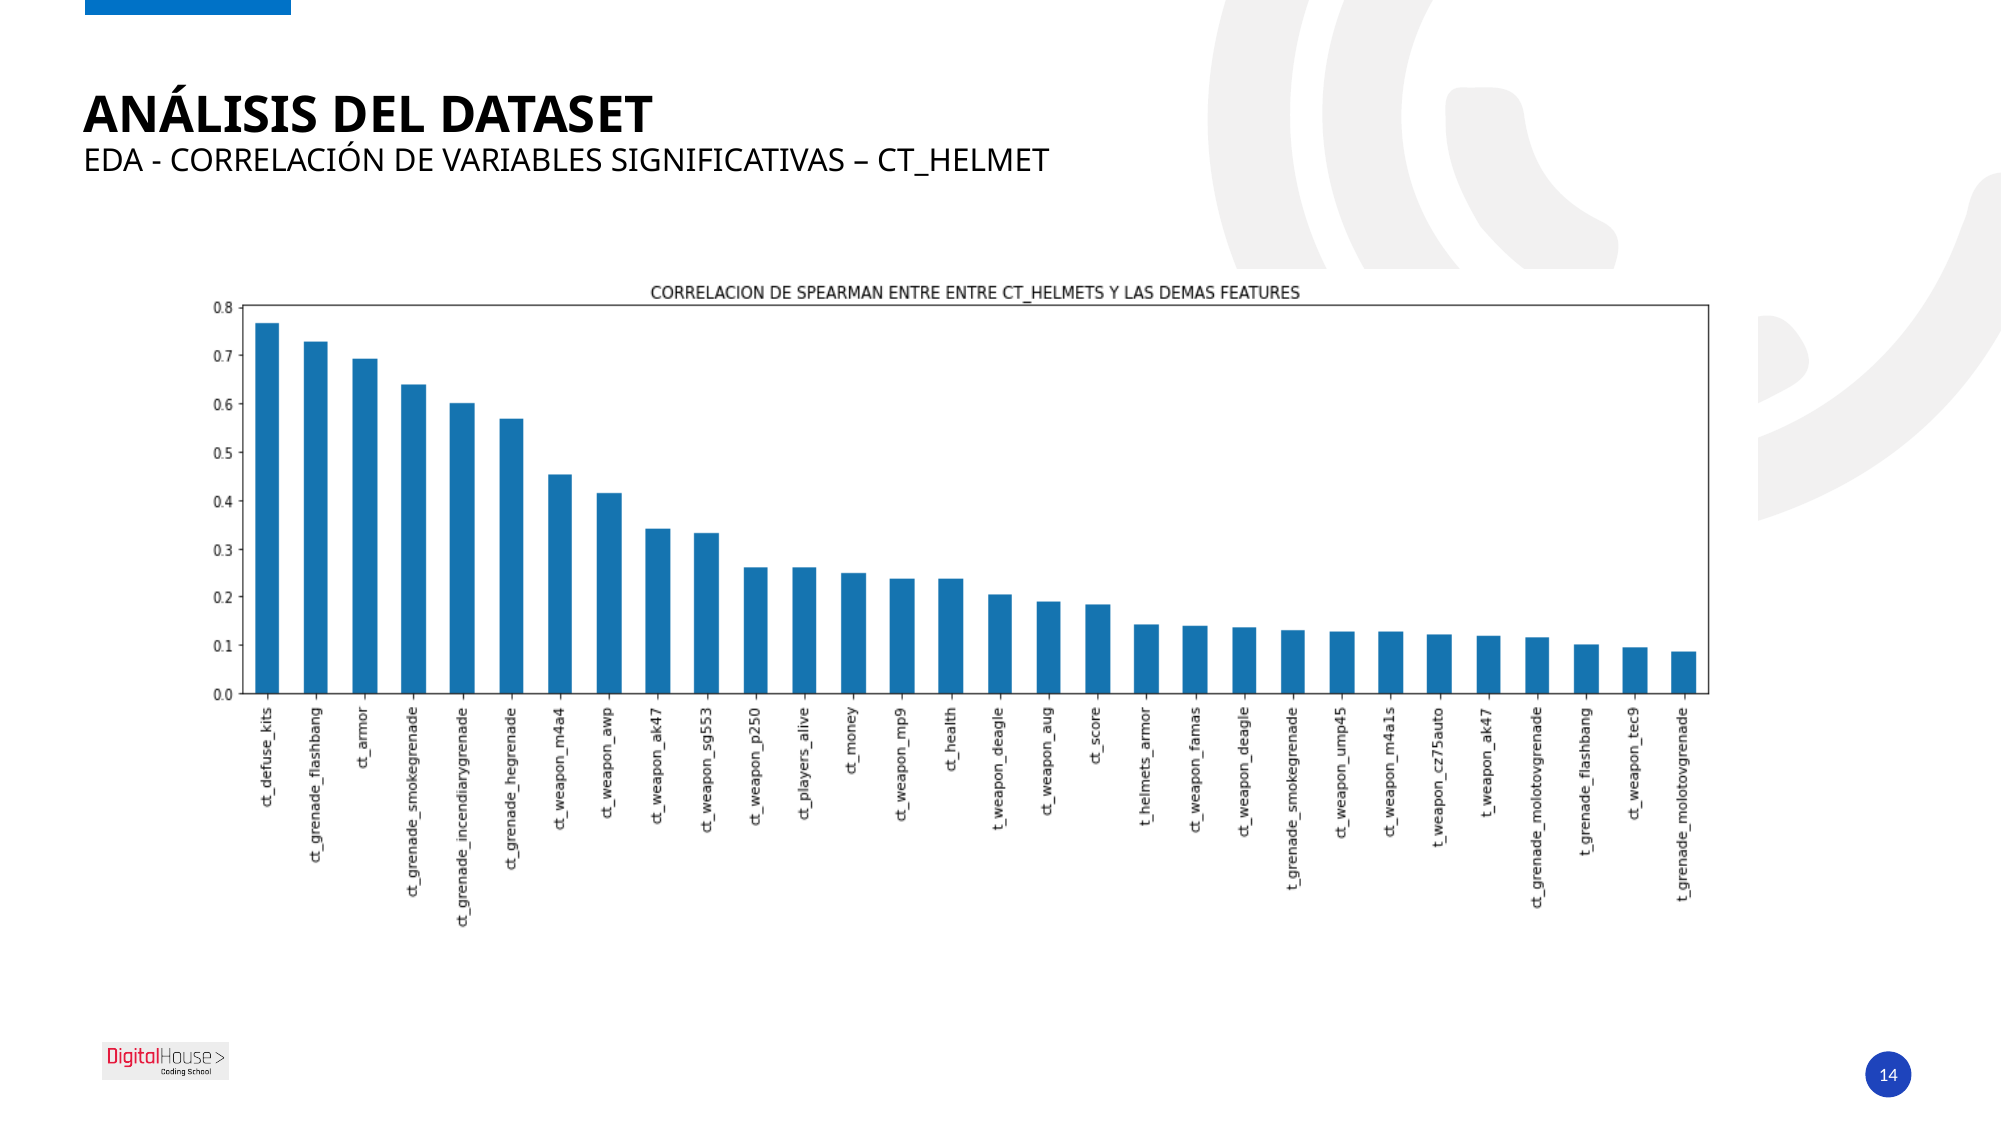

# ANÁLISIS DEL DATASET eda - CORRELACIÓN DE VARIABLES SIGNIFICATIVAS – CT_HELMET